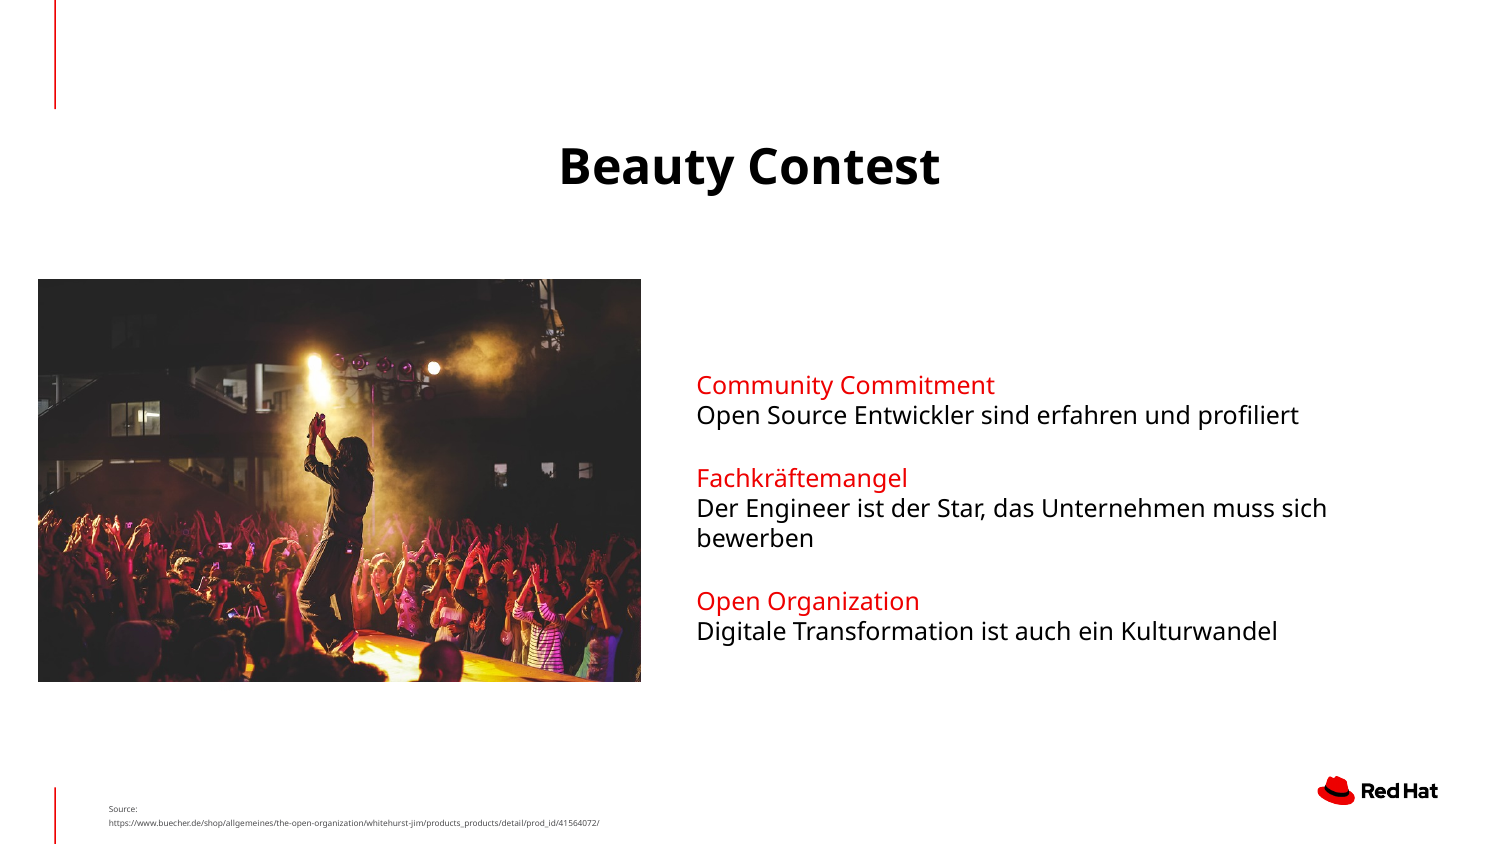

Beauty Contest
Community Commitment
Open Source Entwickler sind erfahren und profiliert
Fachkräftemangel
Der Engineer ist der Star, das Unternehmen muss sich bewerben
Open Organization
Digitale Transformation ist auch ein Kulturwandel
Source:
https://www.buecher.de/shop/allgemeines/the-open-organization/whitehurst-jim/products_products/detail/prod_id/41564072/